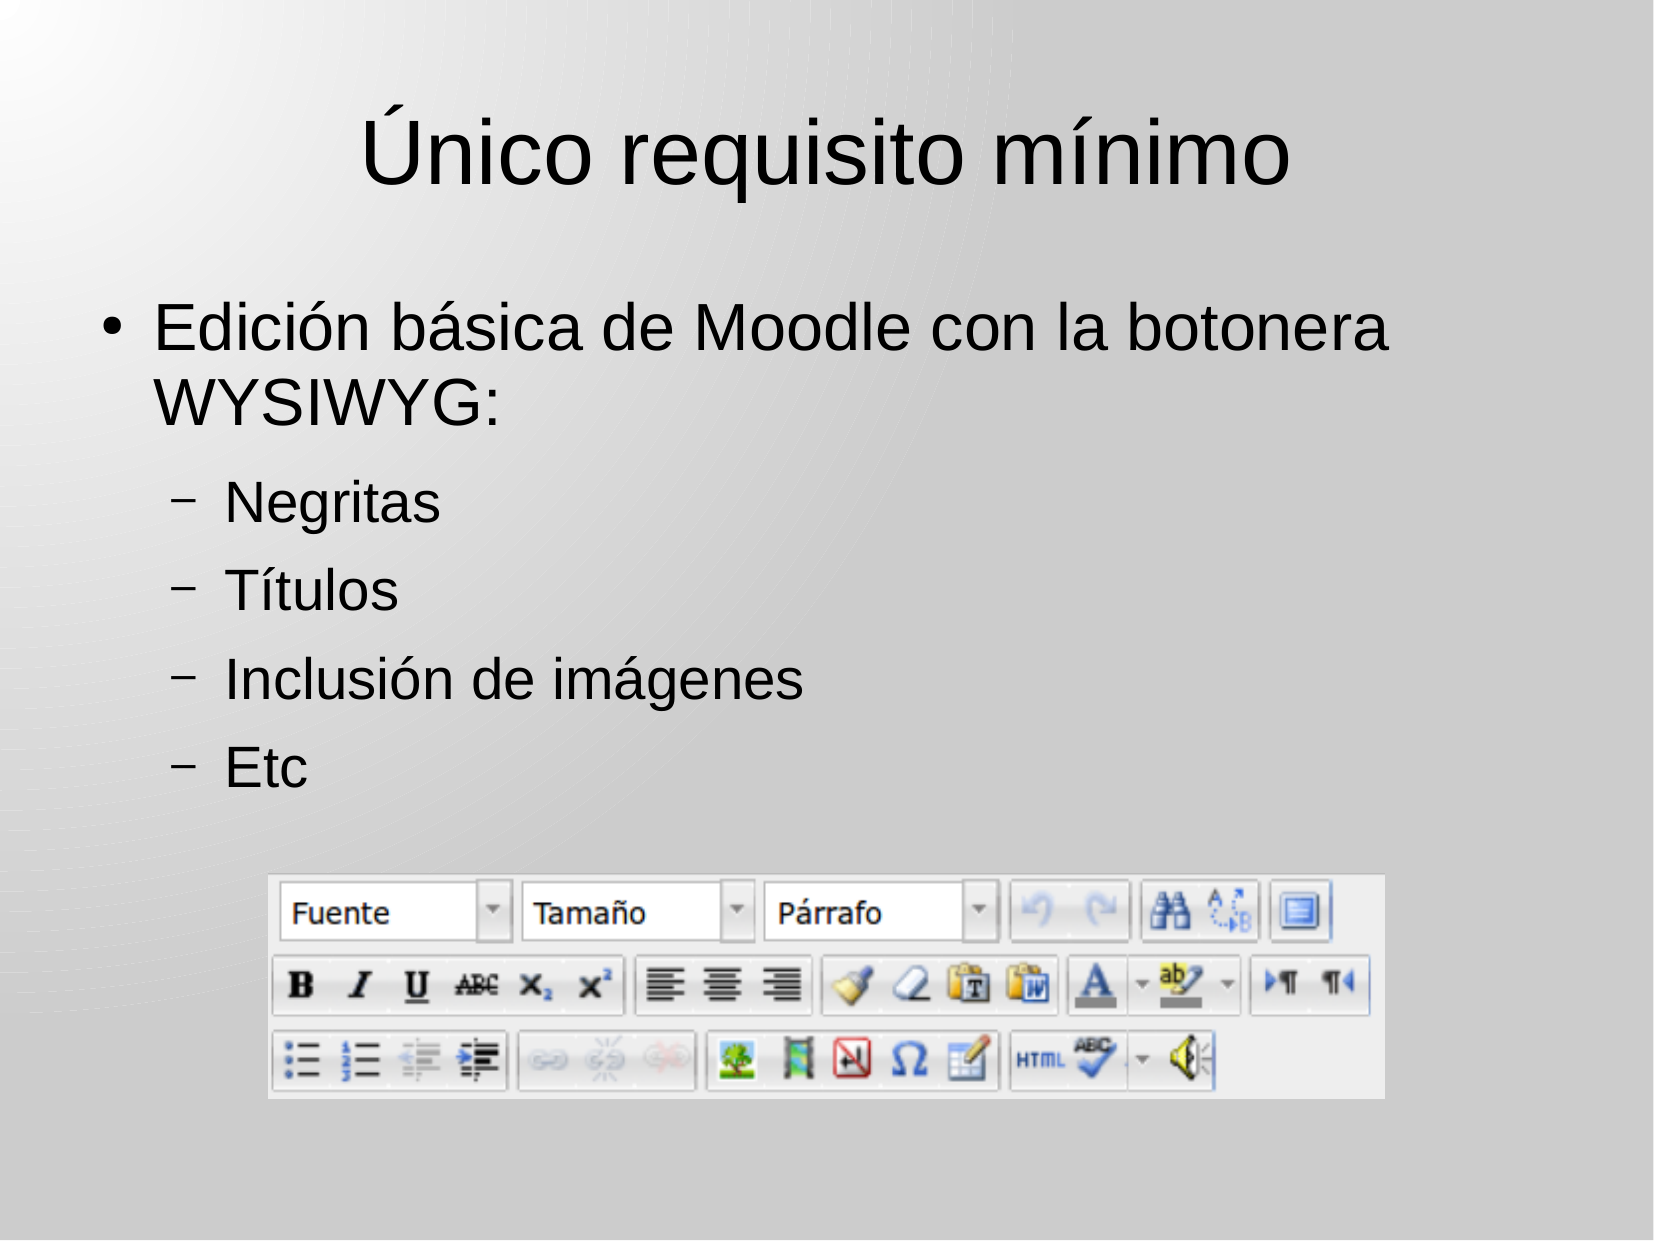

# Único requisito mínimo
Edición básica de Moodle con la botonera WYSIWYG:
Negritas
Títulos
Inclusión de imágenes
Etc